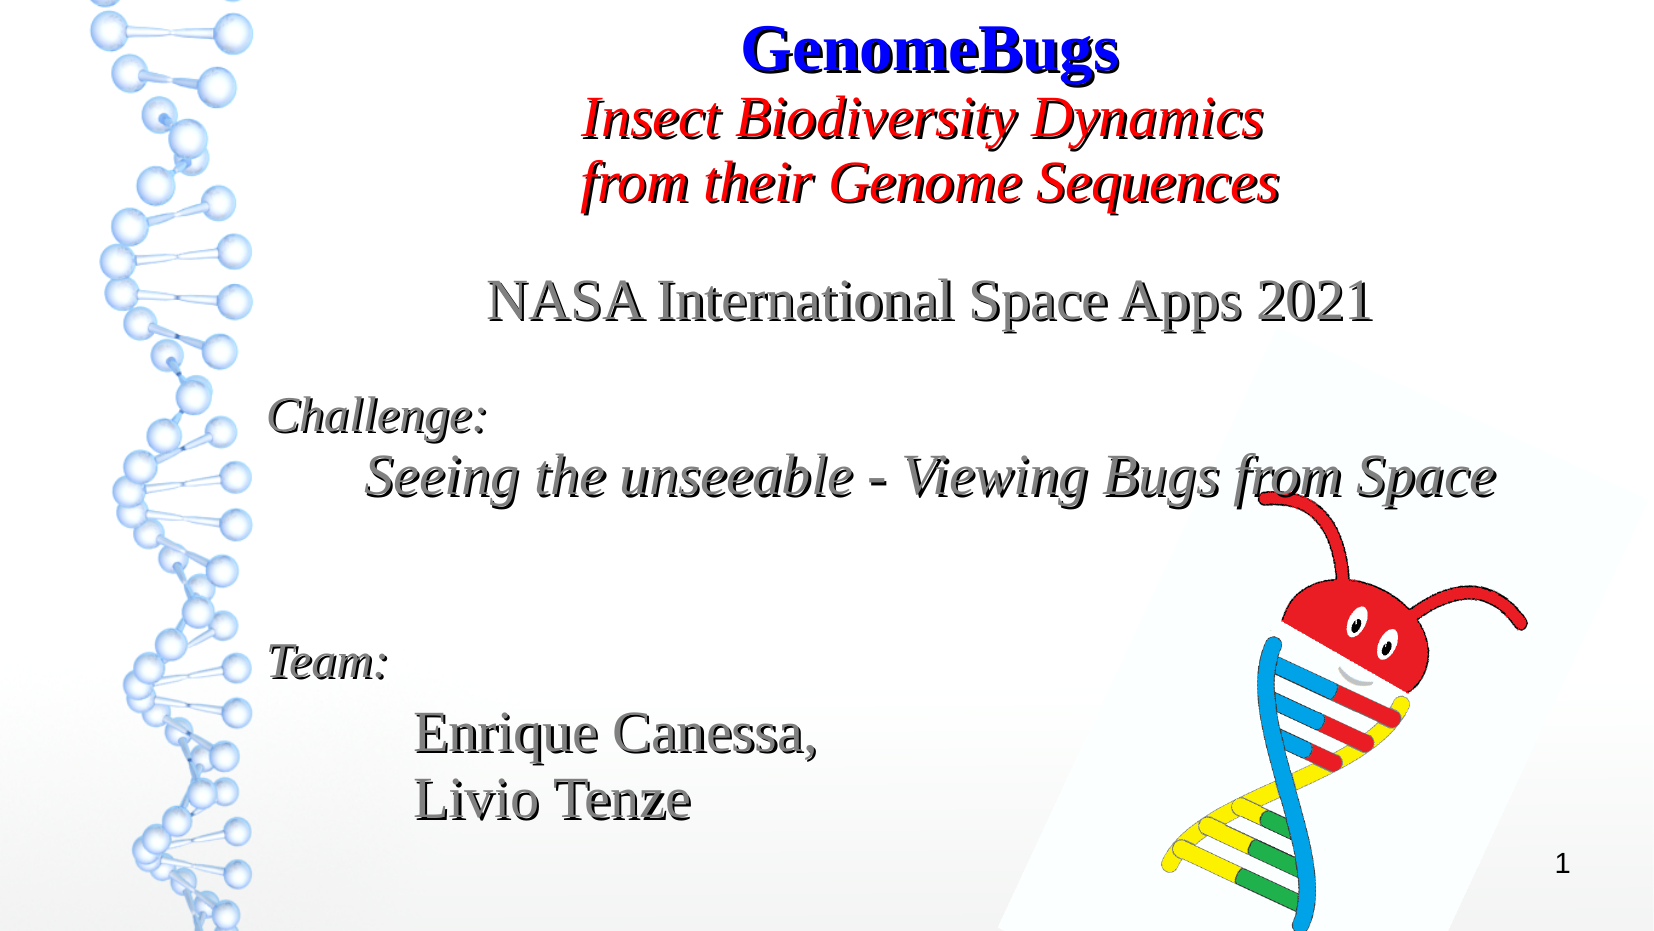

# GenomeBugs Insect Biodiversity Dynamics from their Genome Sequences
NASA International Space Apps 2021
Challenge:
Seeing the unseeable - Viewing Bugs from Space
Team:
		Enrique Canessa,
		Livio Tenze
1